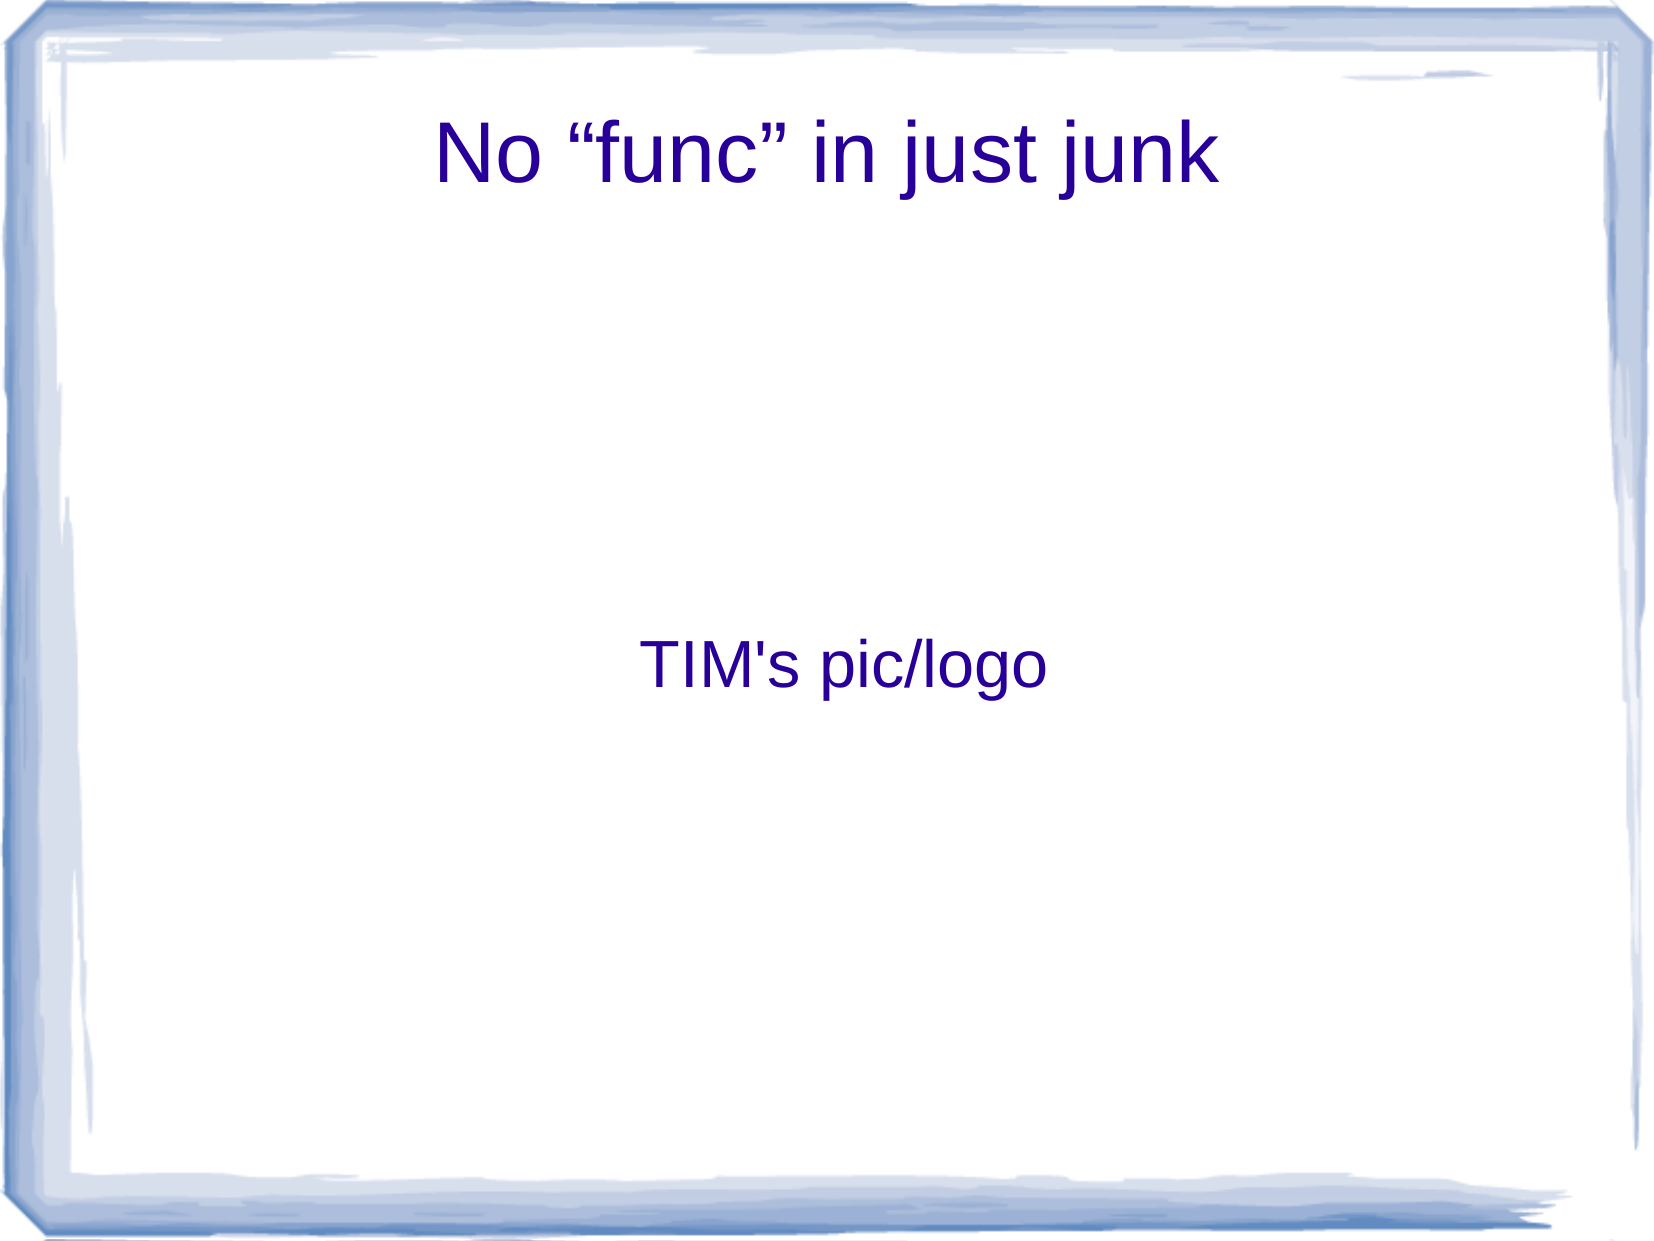

# No “func” in just junk
TIM's pic/logo